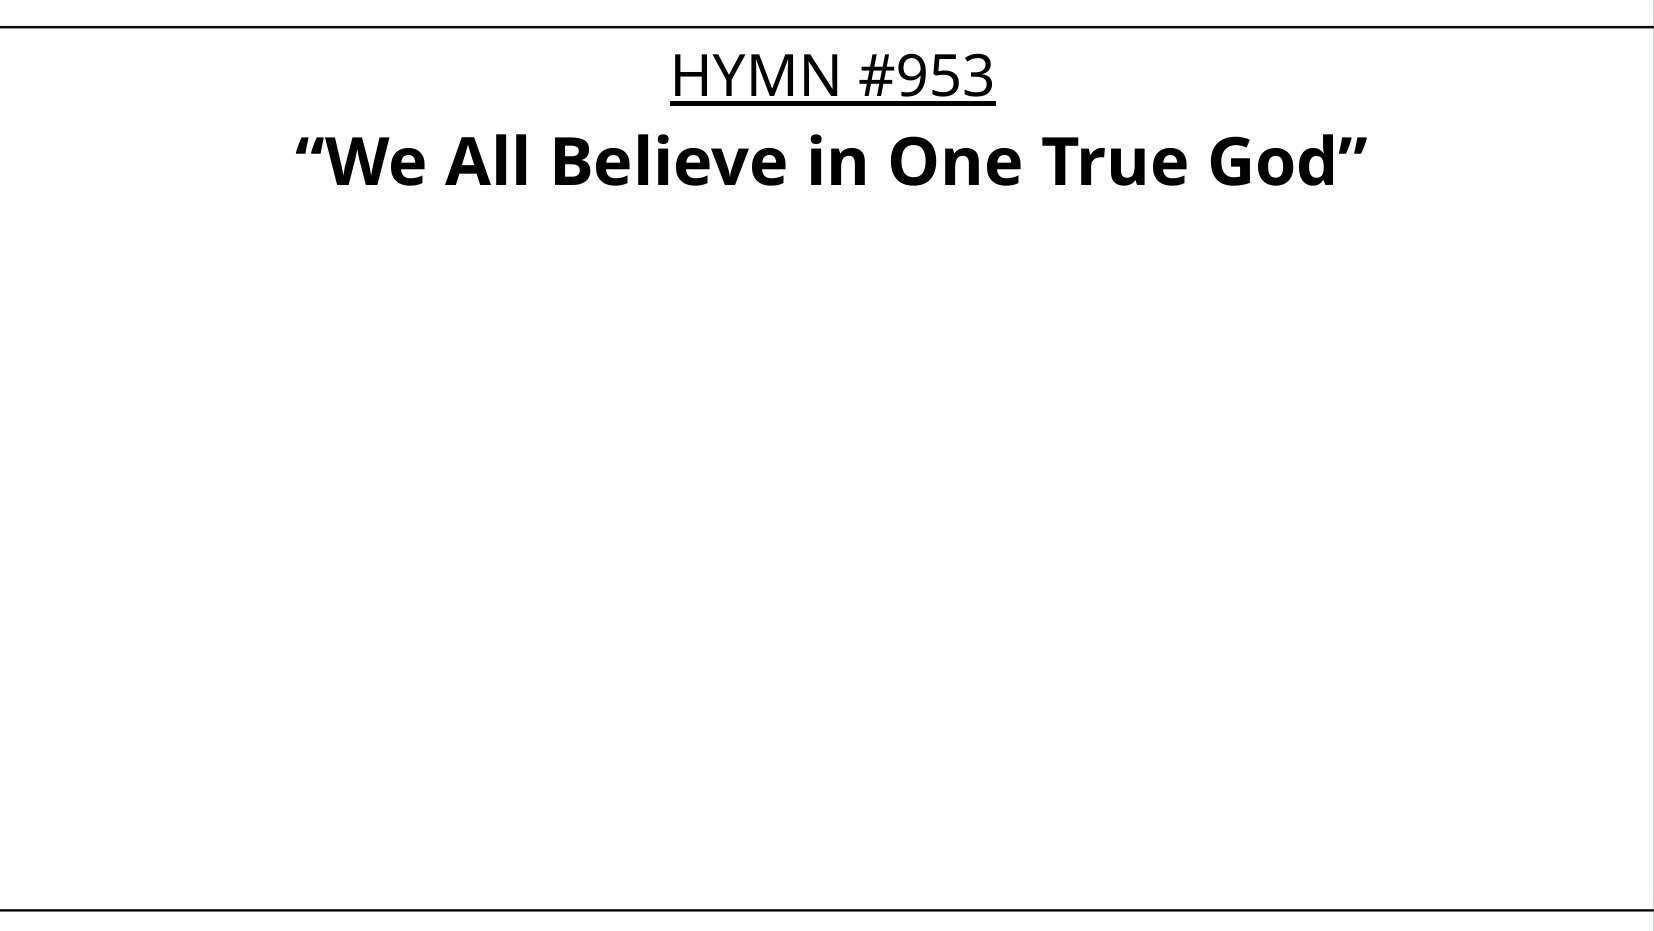

HYMN #953
“We All Believe in One True God”